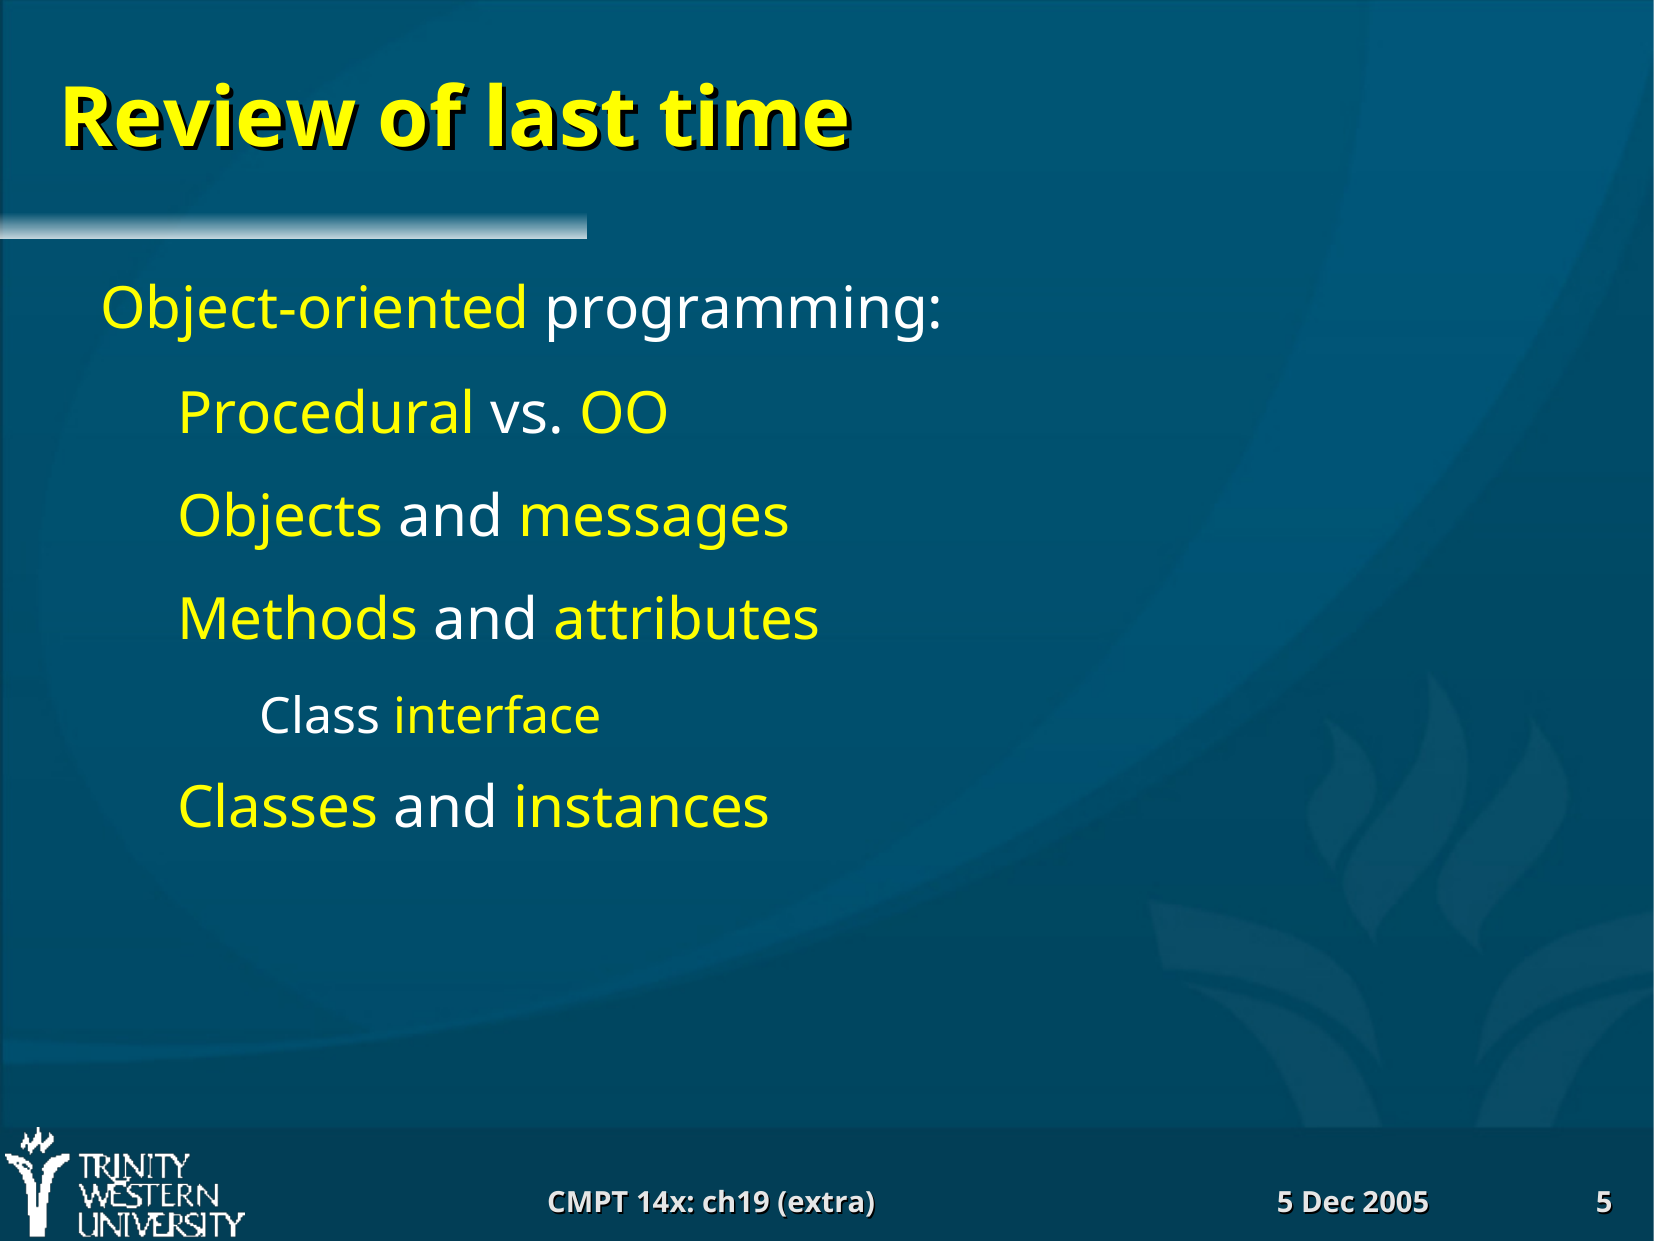

# Review of last time
Object-oriented programming:
Procedural vs. OO
Objects and messages
Methods and attributes
Class interface
Classes and instances
CMPT 14x: ch19 (extra)
5 Dec 2005
5